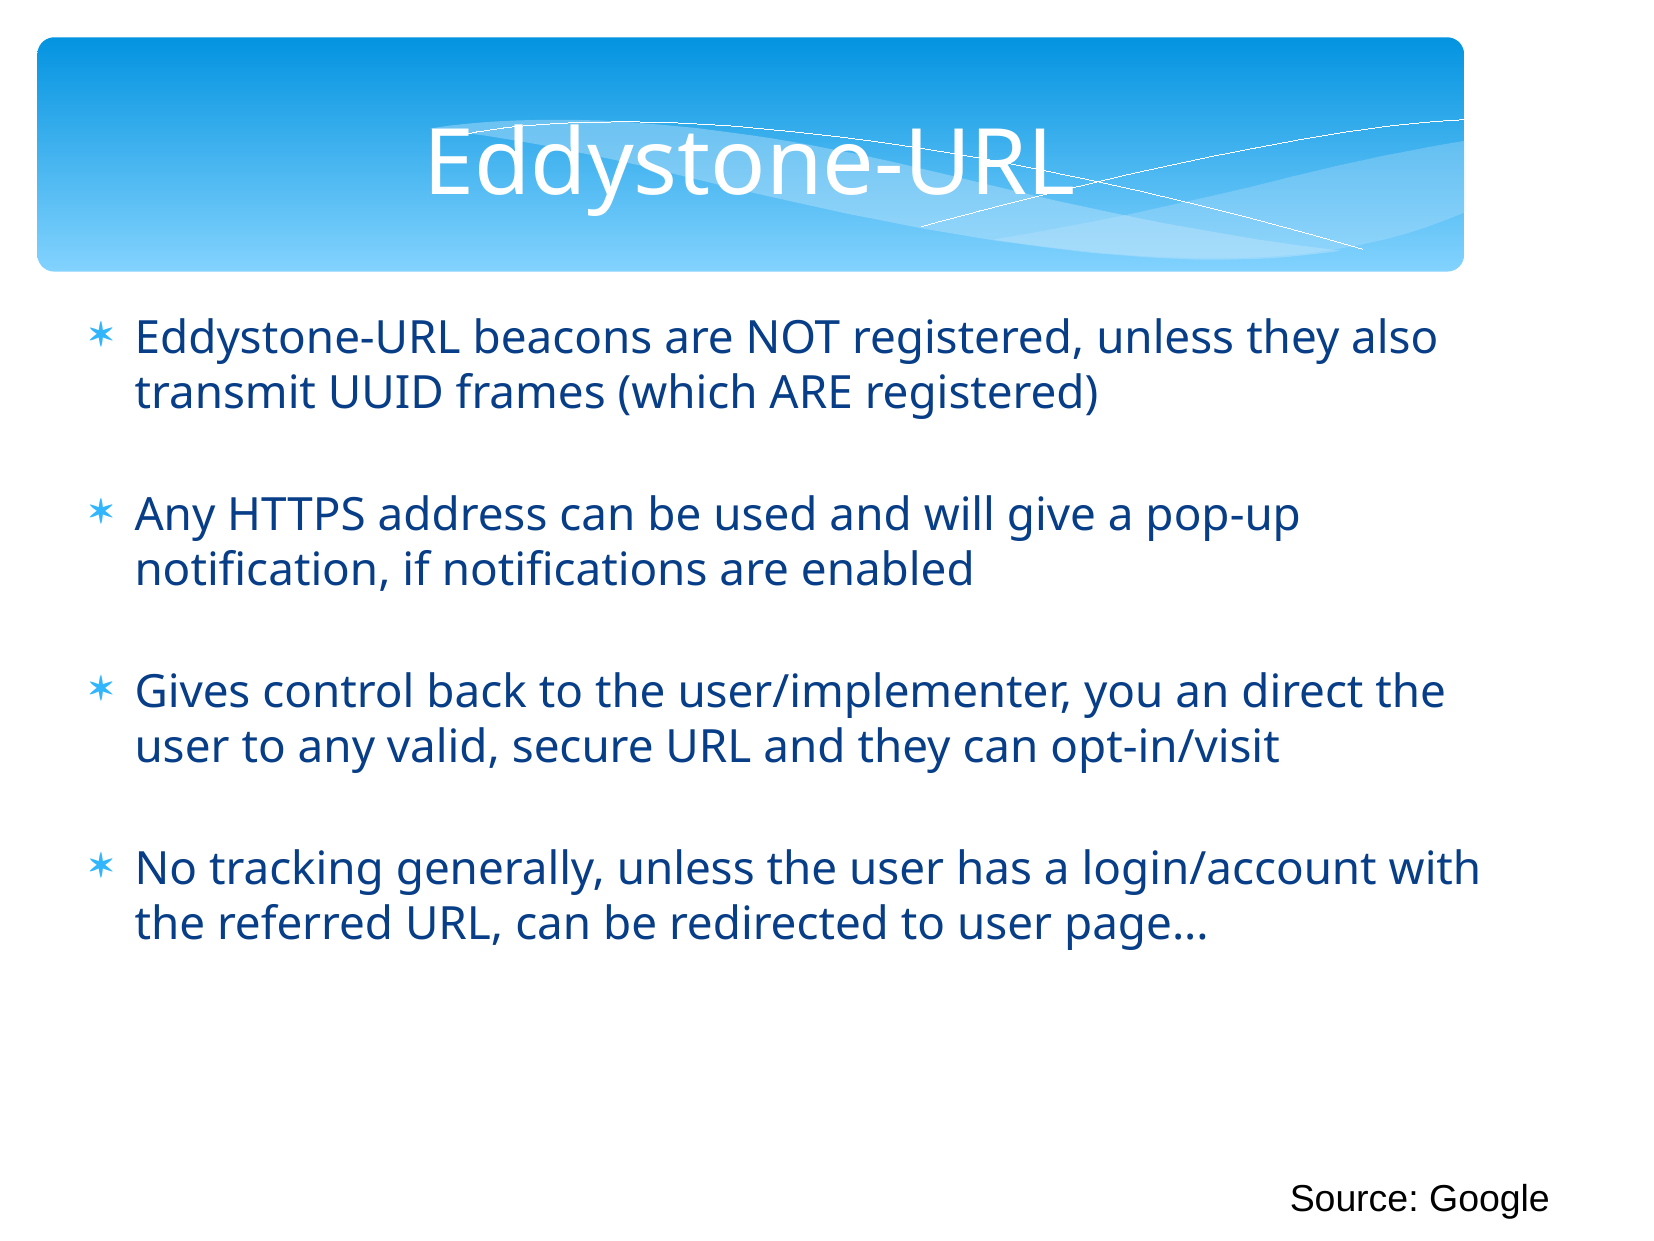

# Eddystone-URL
Eddystone-URL beacons are NOT registered, unless they also transmit UUID frames (which ARE registered)
Any HTTPS address can be used and will give a pop-up notification, if notifications are enabled
Gives control back to the user/implementer, you an direct the user to any valid, secure URL and they can opt-in/visit
No tracking generally, unless the user has a login/account with the referred URL, can be redirected to user page...
Source: Google